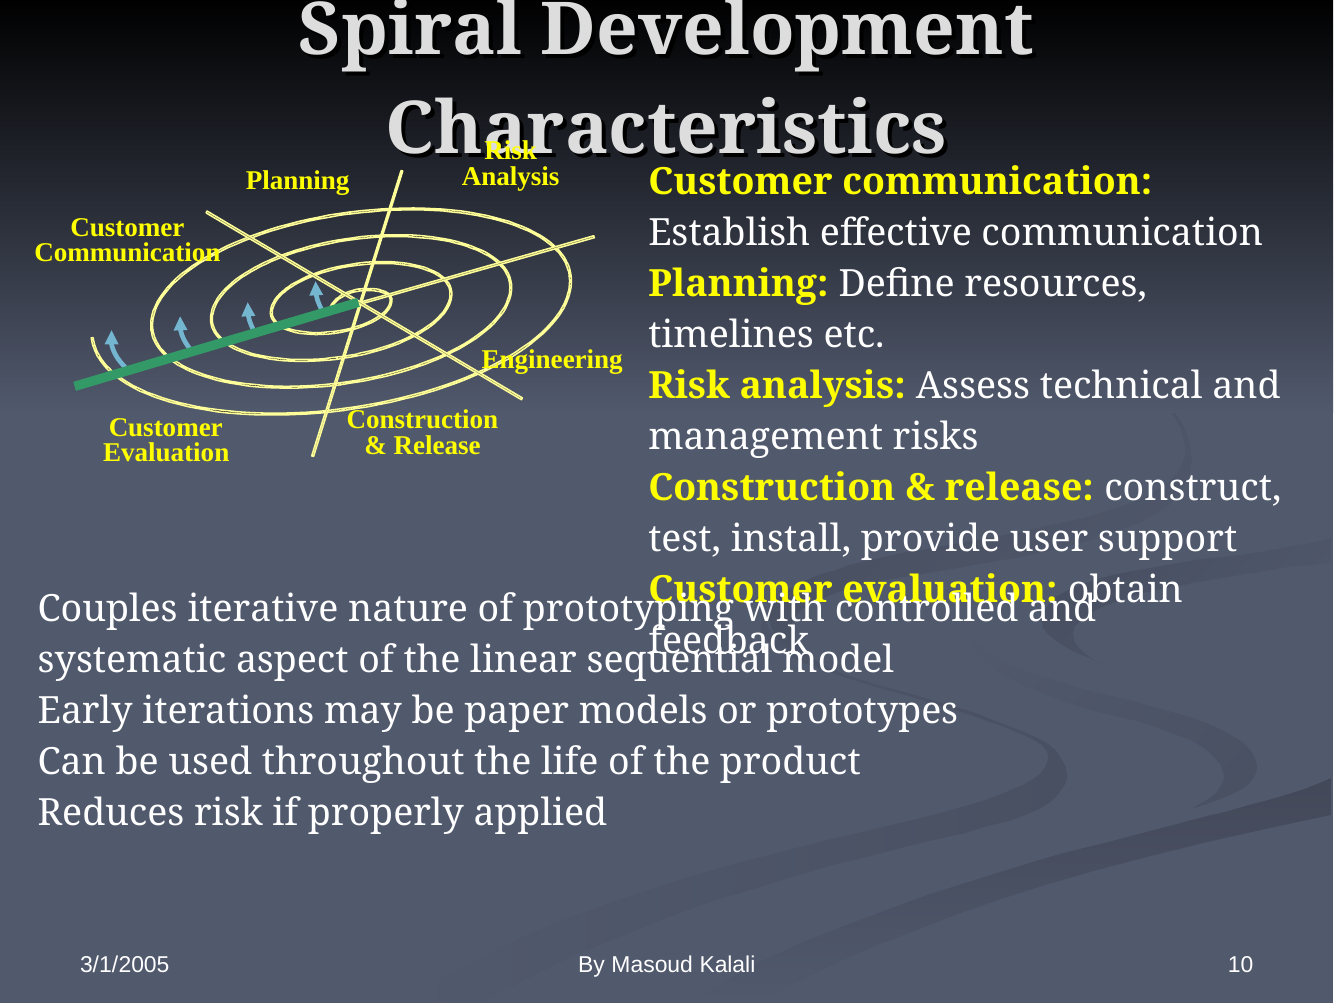

# Spiral Development Characteristics
Risk
Analysis
Planning
Customer
Communication
Engineering
Construction
Customer
& Release
Evaluation
Customer communication: Establish effective communication
Planning: Define resources, timelines etc.
Risk analysis: Assess technical and management risks
Construction & release: construct, test, install, provide user support
Customer evaluation: obtain feedback
Couples iterative nature of prototyping with controlled and systematic aspect of the linear sequential model
Early iterations may be paper models or prototypes
Can be used throughout the life of the product
Reduces risk if properly applied
By Masoud Kalali
10
3/1/2005